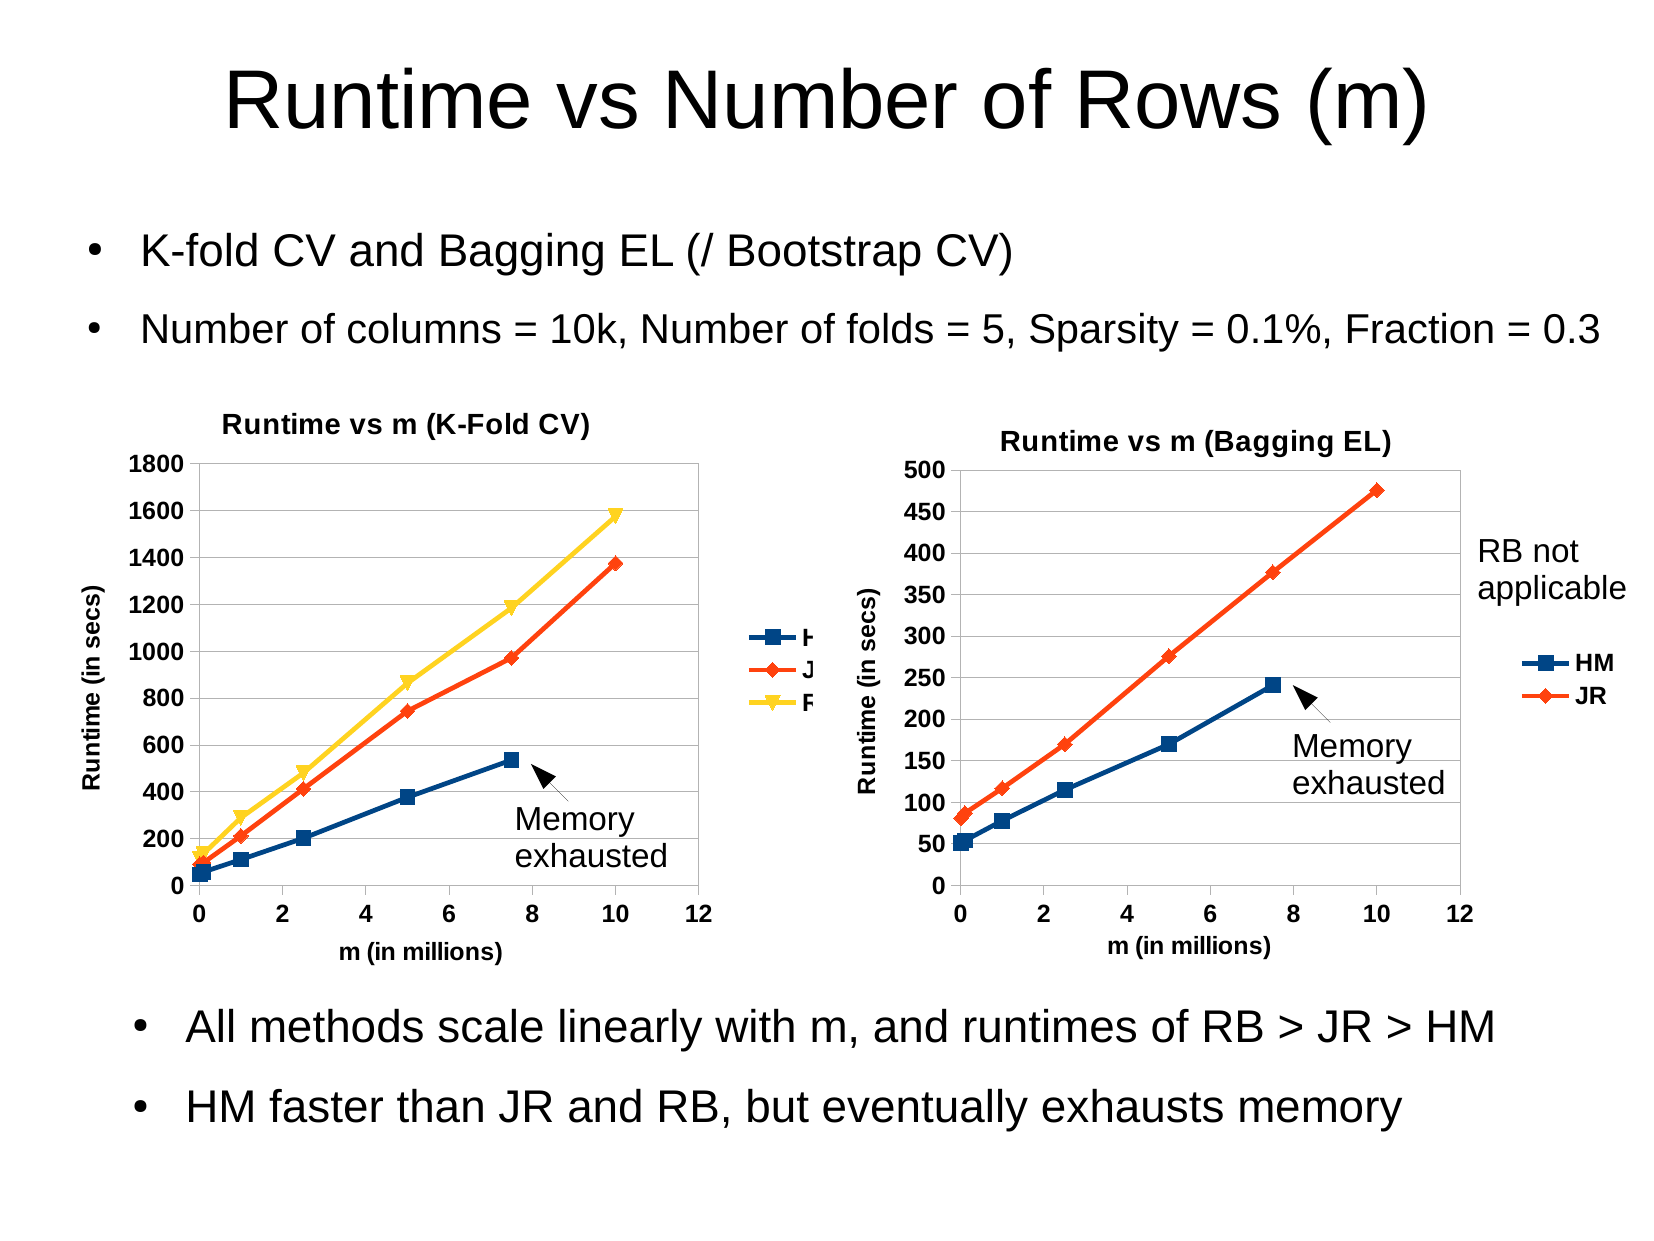

# Runtime vs Number of Rows (m)
K-fold CV and Bagging EL (/ Bootstrap CV)
Number of columns = 10k, Number of folds = 5, Sparsity = 0.1%, Fraction = 0.3
### Chart: Runtime vs m (K-Fold CV)
| Category | HM | JR | RB |
|---|---|---|---|
### Chart: Runtime vs m (Bagging EL)
| Category | HM | JR |
|---|---|---|RB not
applicable
Memory
exhausted
Memory
exhausted
All methods scale linearly with m, and runtimes of RB > JR > HM
HM faster than JR and RB, but eventually exhausts memory